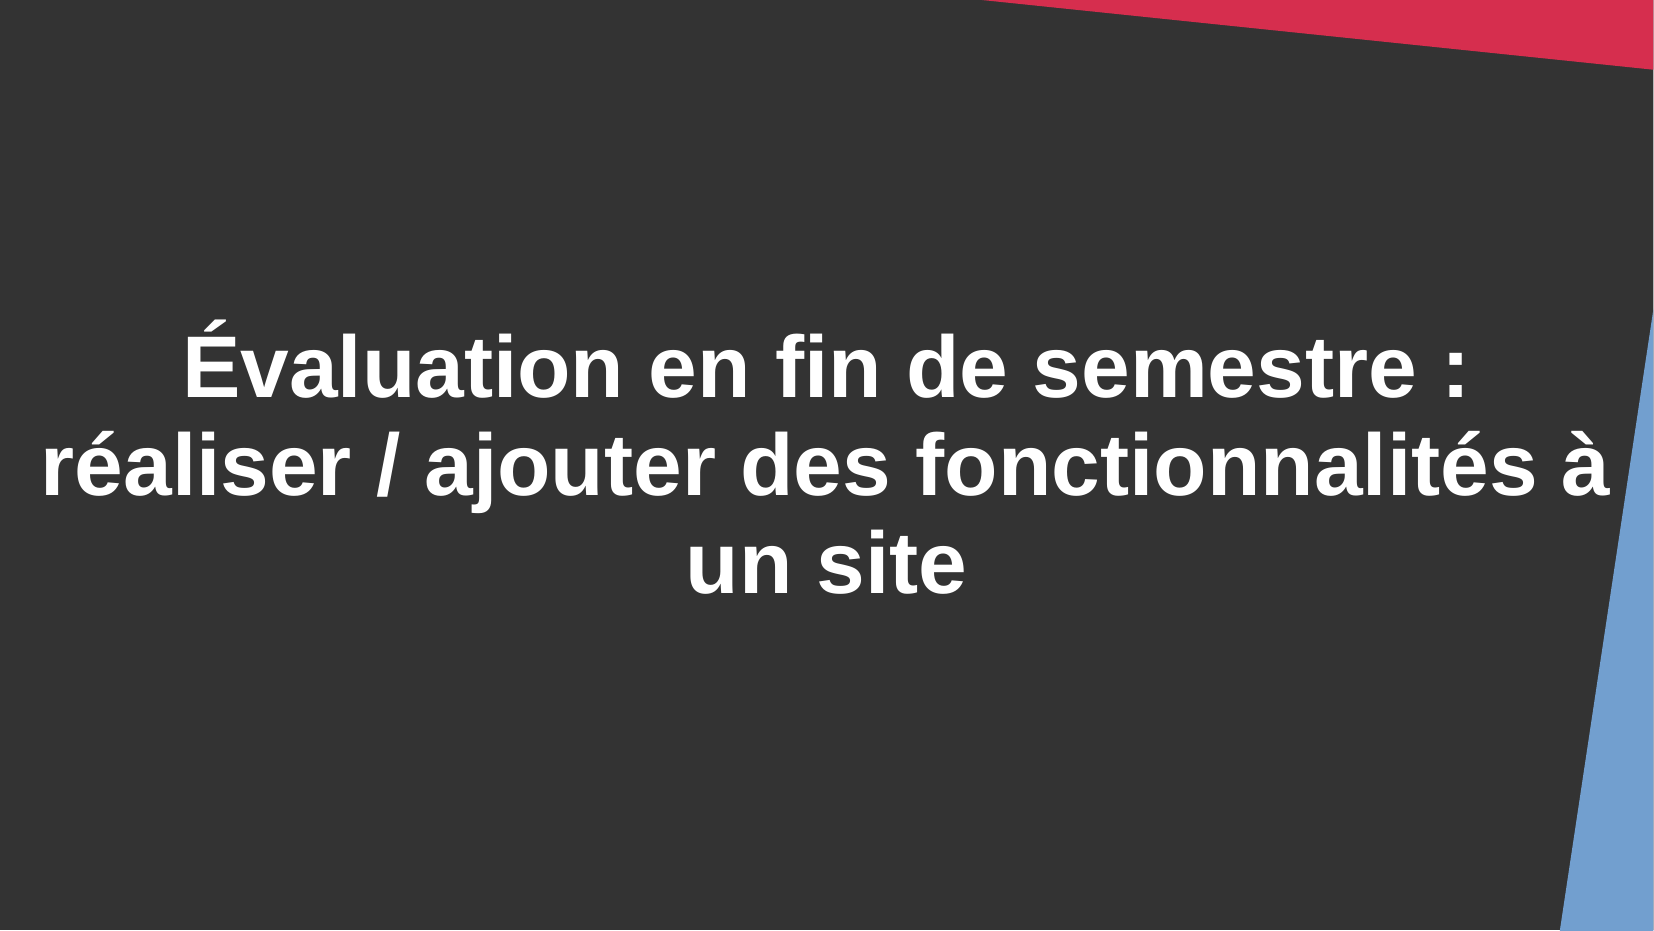

# Évaluation en fin de semestre : réaliser / ajouter des fonctionnalités à un site